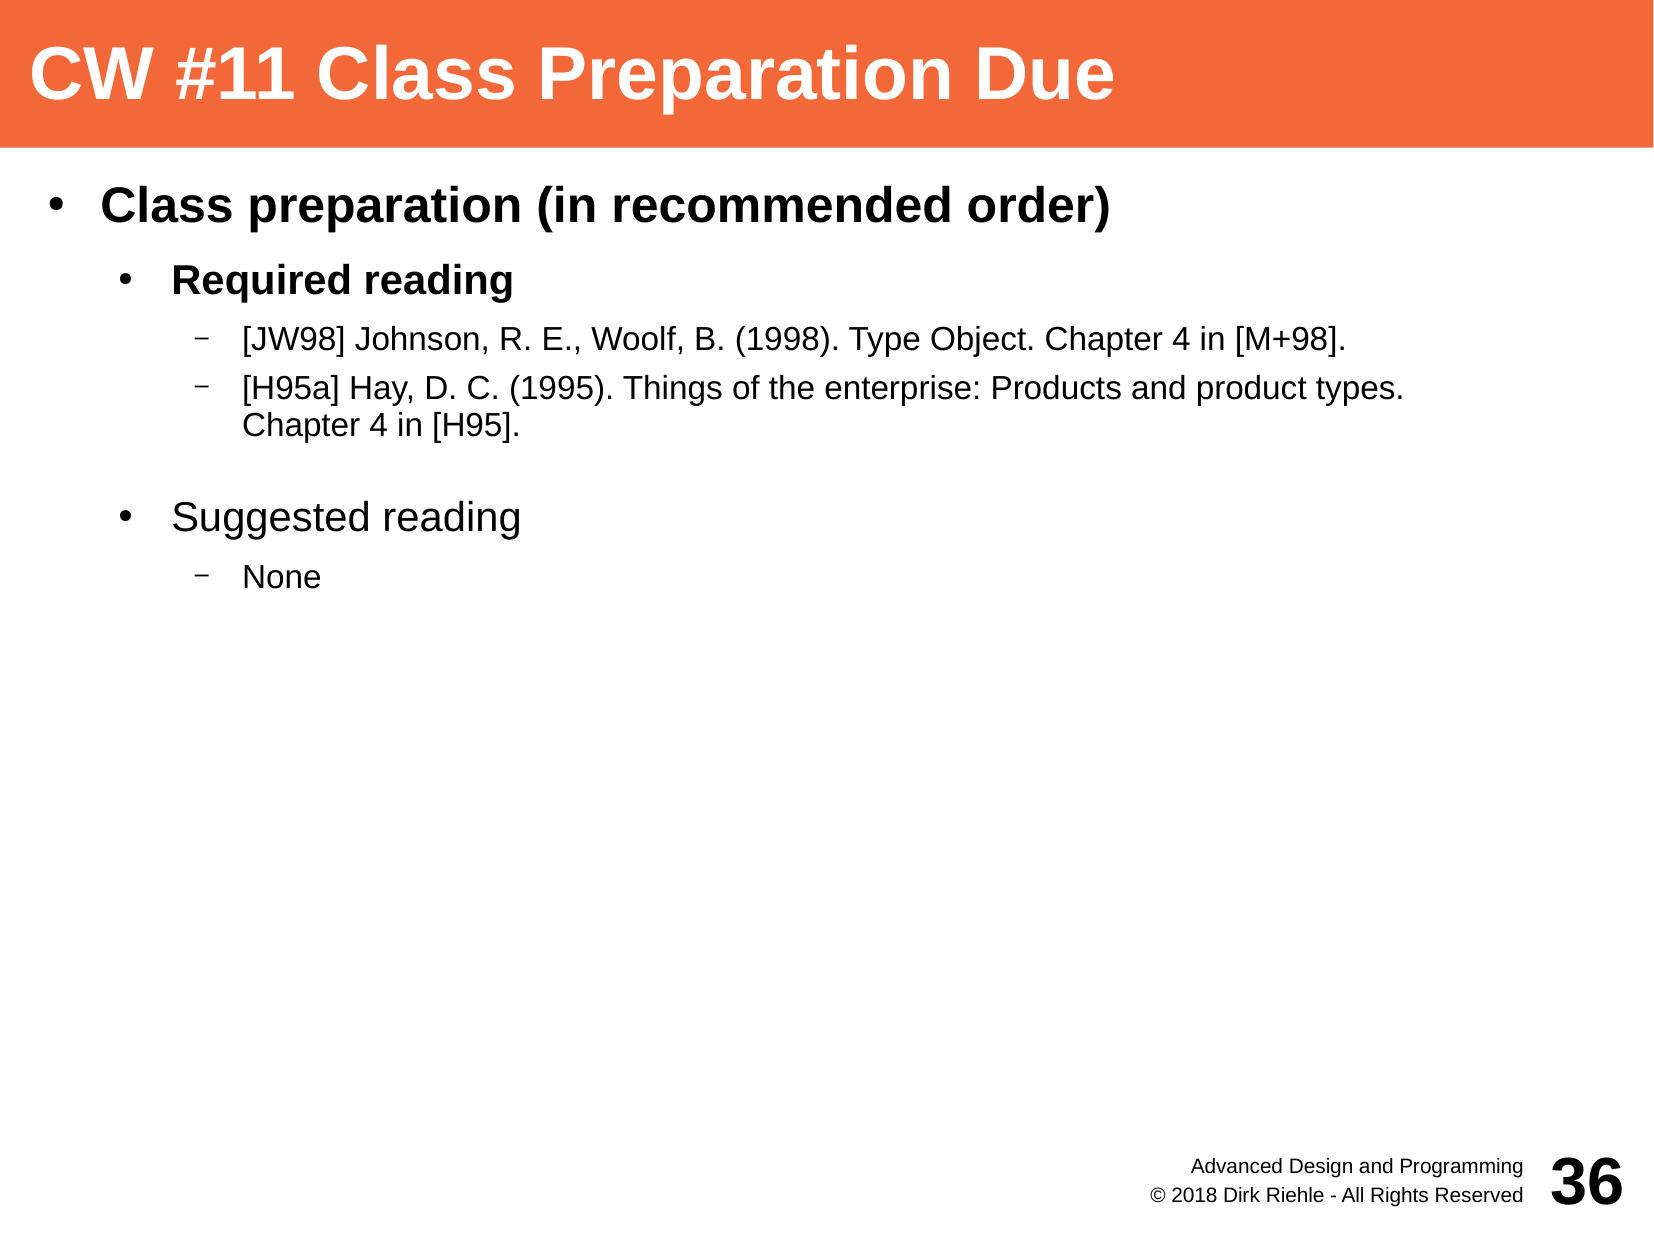

# CW #11 Class Preparation Due
Class preparation (in recommended order)
Required reading
[JW98] Johnson, R. E., Woolf, B. (1998). Type Object. Chapter 4 in [M+98].
[H95a] Hay, D. C. (1995). Things of the enterprise: Products and product types.
Chapter 4 in [H95].
Suggested reading
None
Advanced Design and Programming
36
© 2018 Dirk Riehle - All Rights Reserved